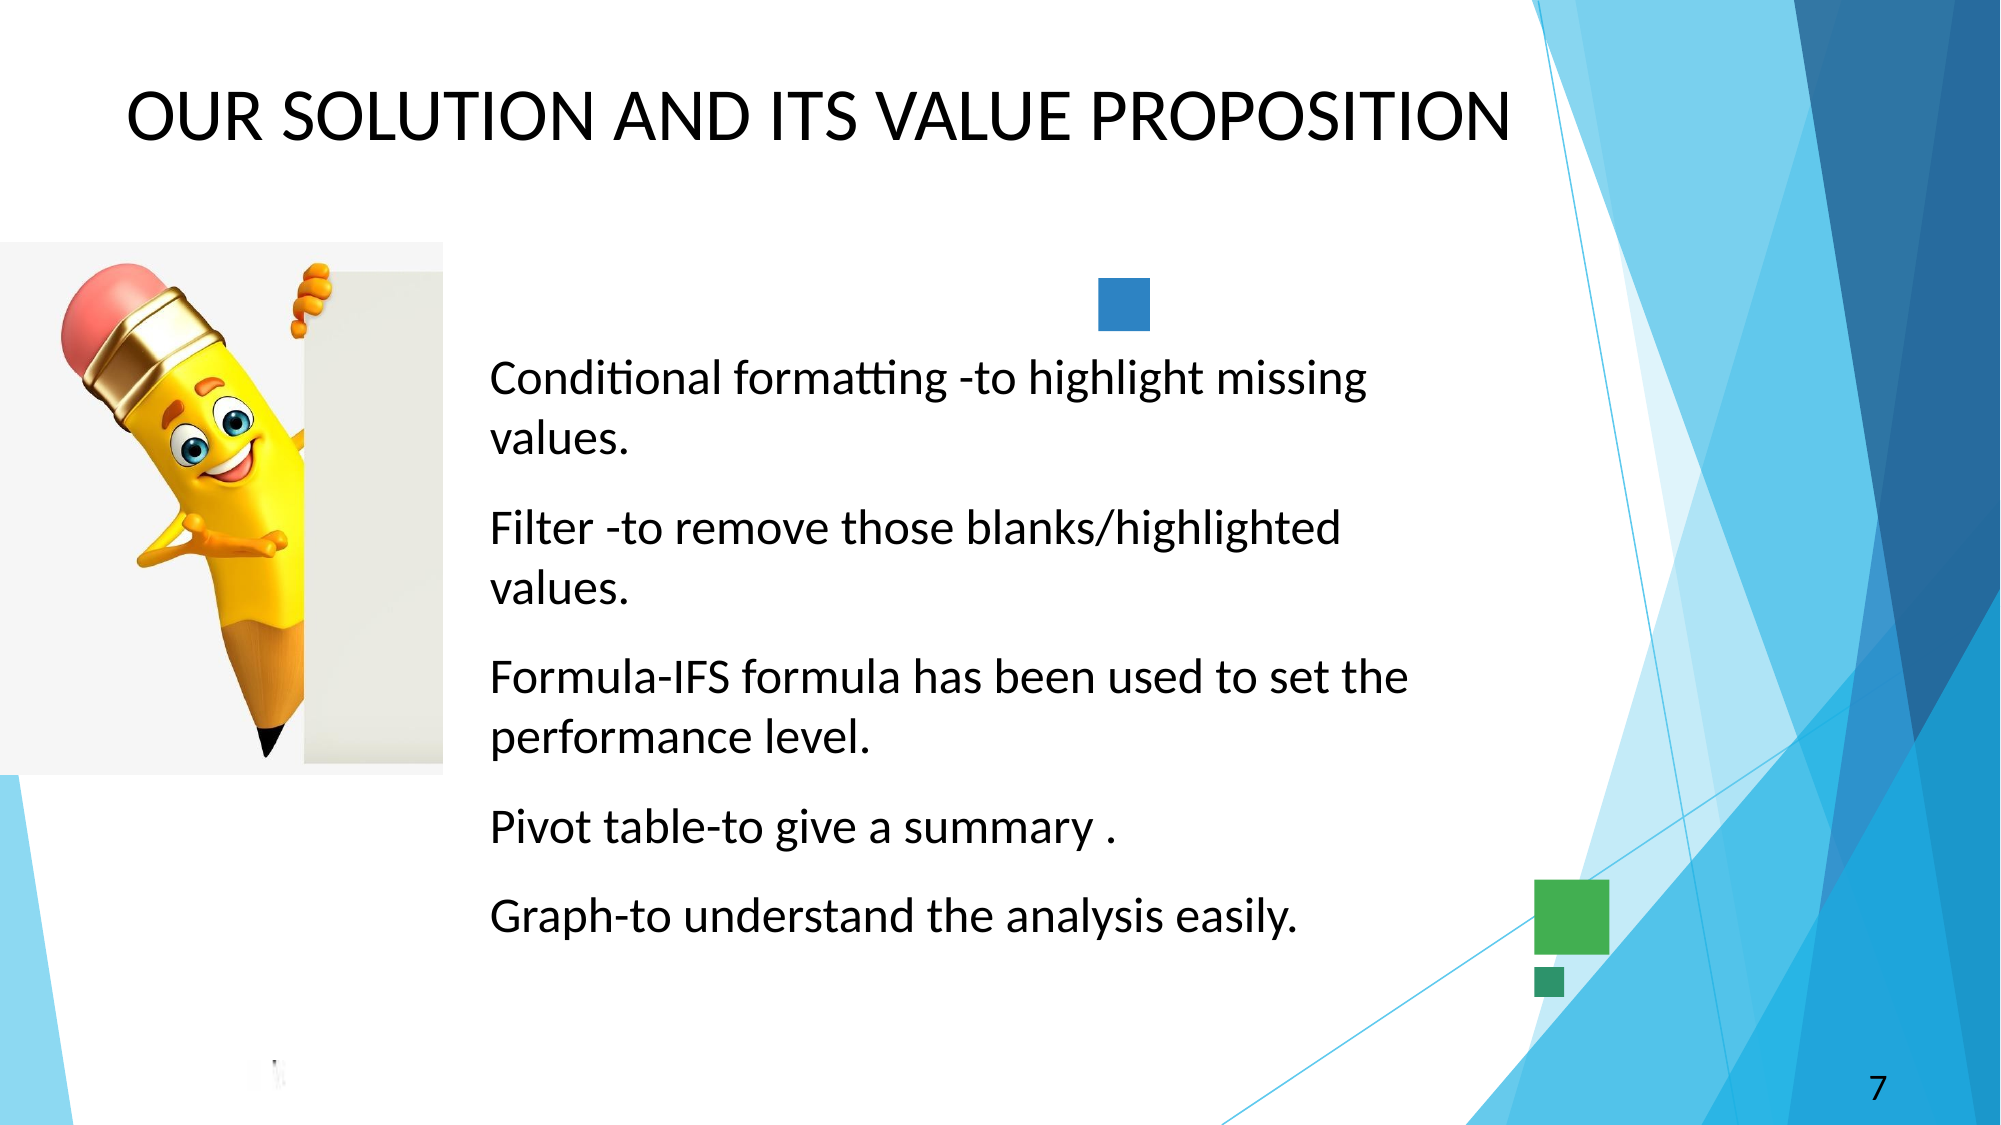

# OUR SOLUTION AND ITS VALUE PROPOSITION
Conditional formatting -to highlight missing values.
Filter -to remove those blanks/highlighted values.
Formula-IFS formula has been used to set the performance level.
Pivot table-to give a summary .
Graph-to understand the analysis easily.